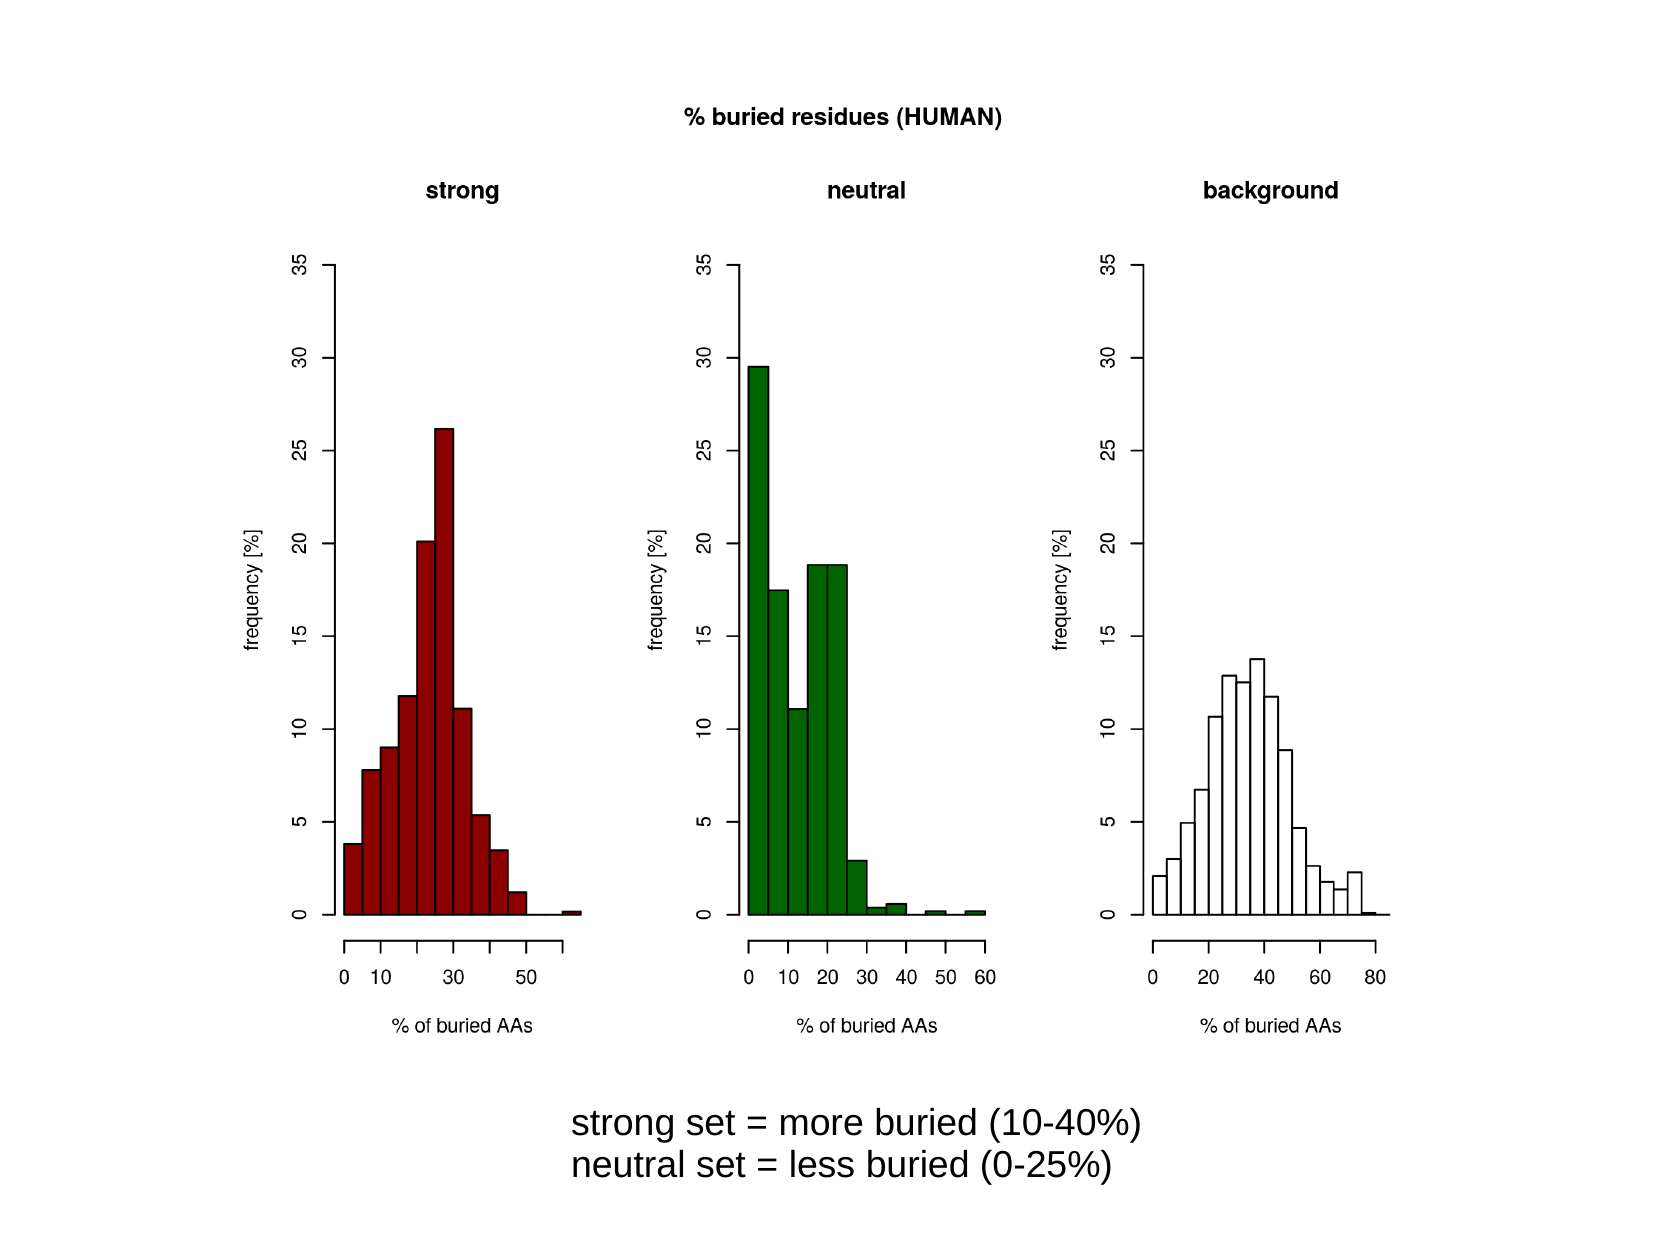

strong set = more buried (10-40%)
neutral set = less buried (0-25%)